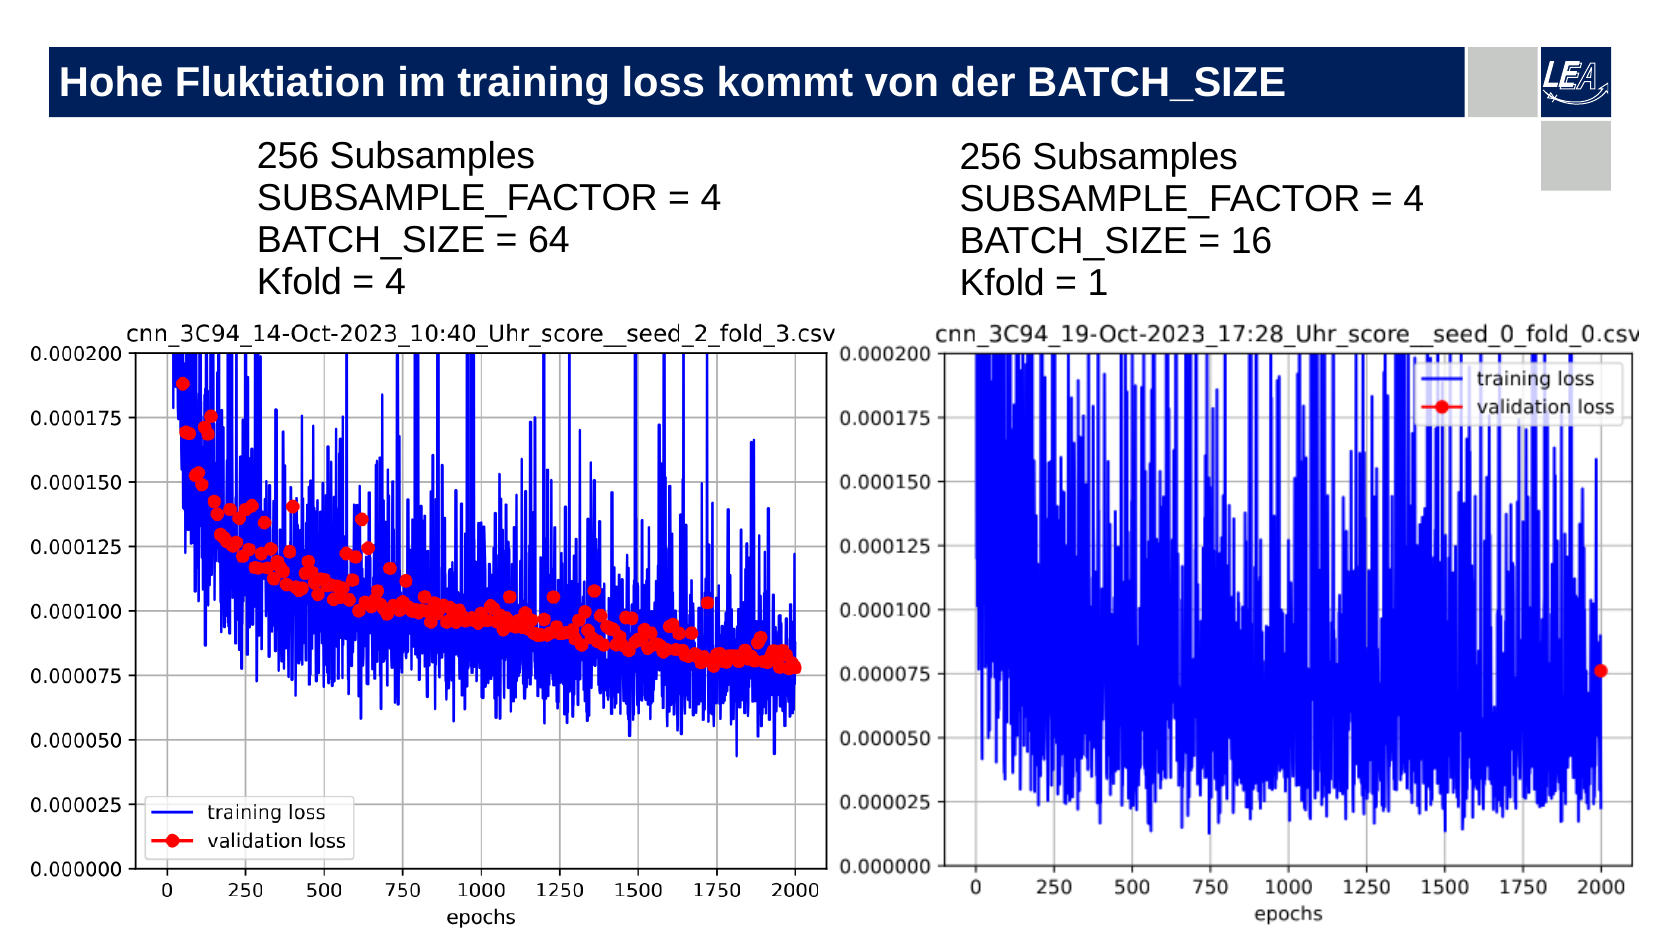

# Hohe Fluktiation im training loss kommt von der BATCH_SIZE
256 Subsamples
SUBSAMPLE_FACTOR = 4
BATCH_SIZE = 64
Kfold = 4
256 Subsamples
SUBSAMPLE_FACTOR = 4
BATCH_SIZE = 16
Kfold = 1
Förster
53